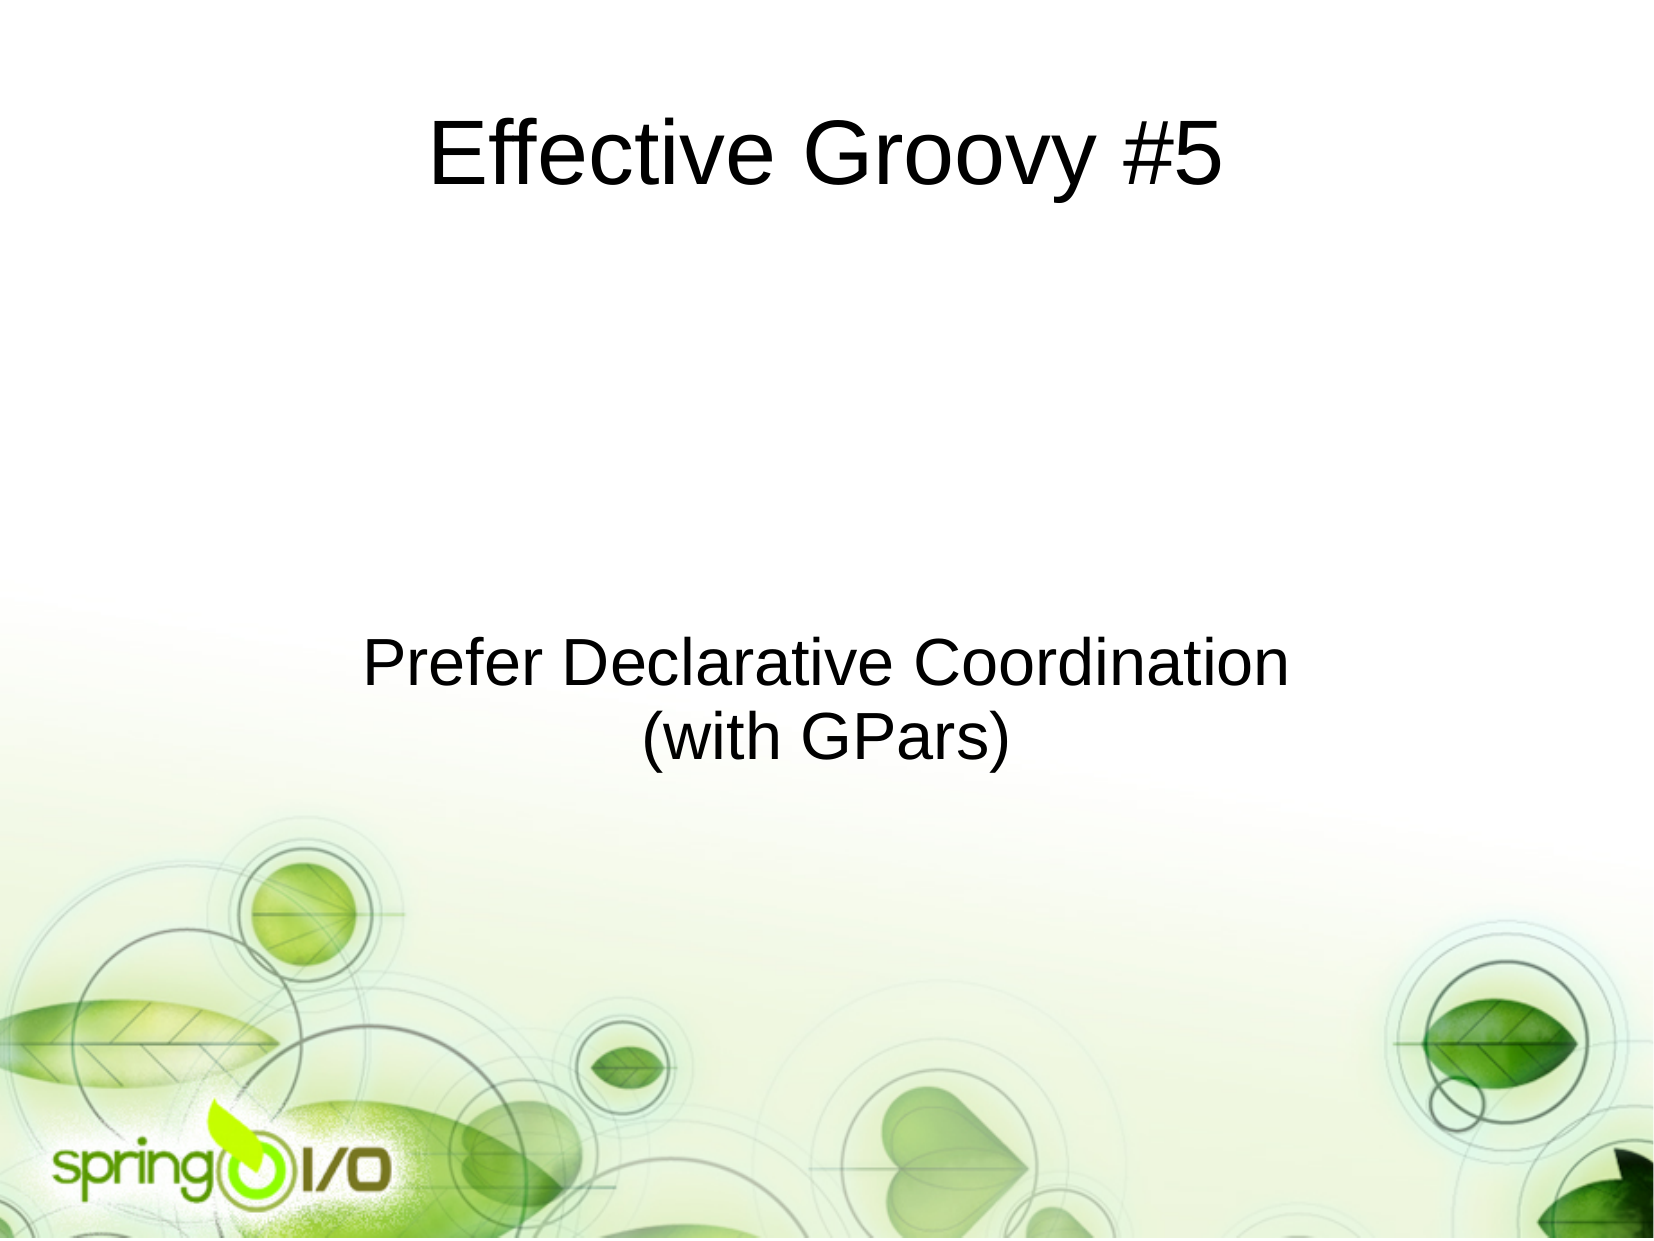

# Effective Groovy #5
Prefer Declarative Coordination
(with GPars)